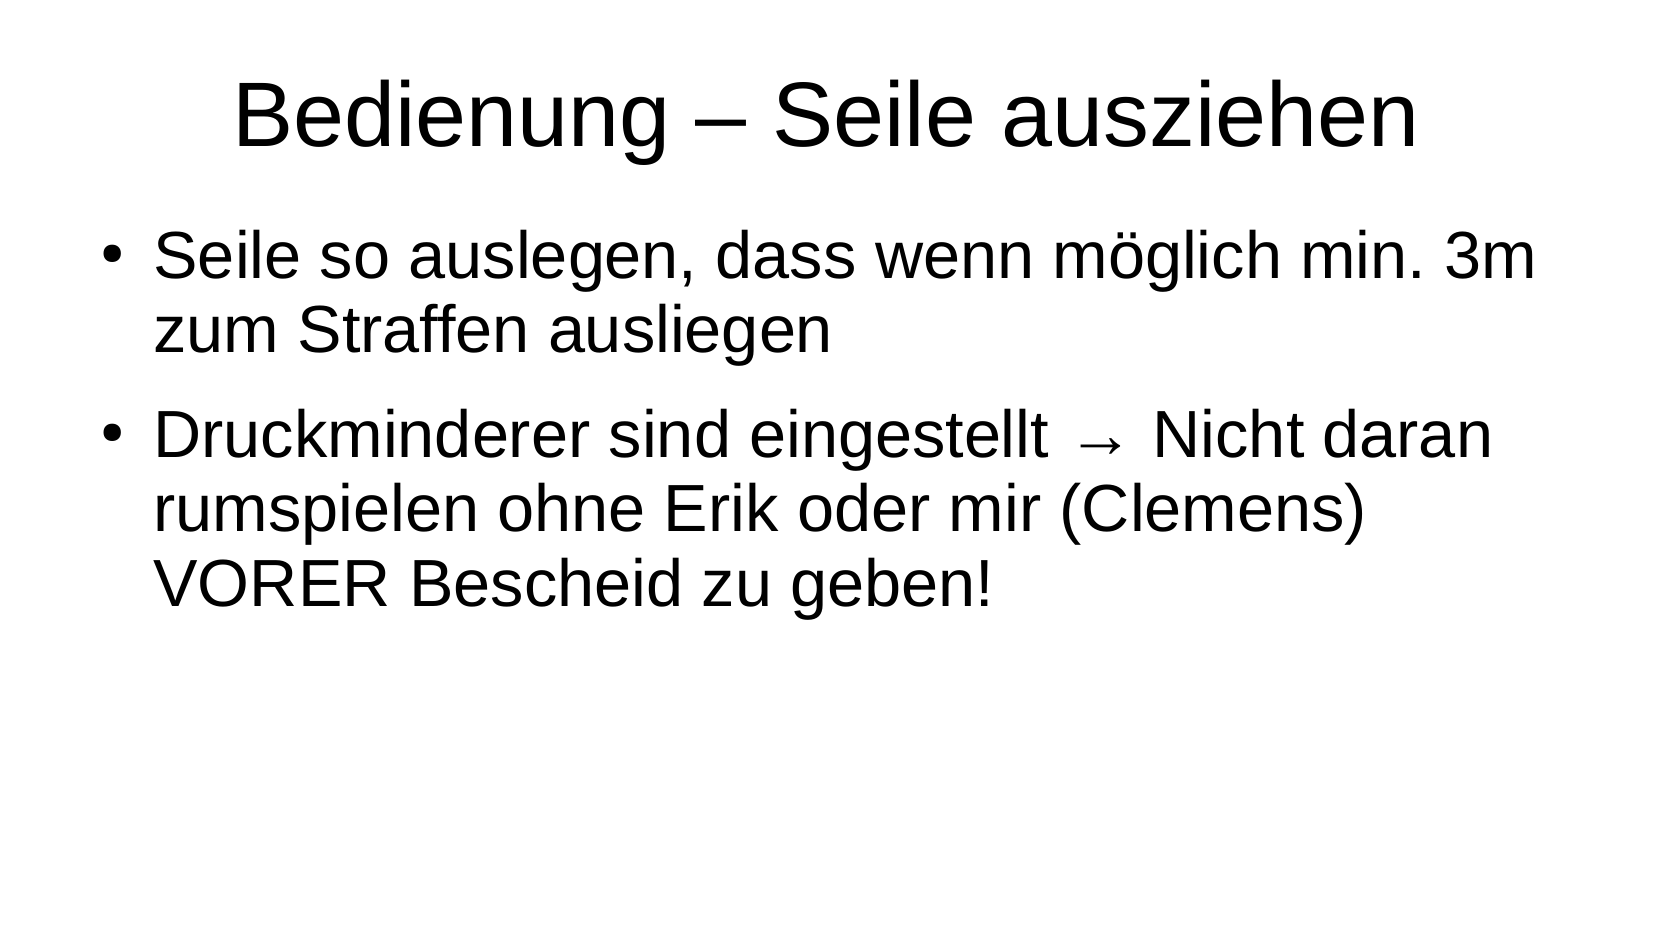

# Bedienung – Seile ausziehen
Seile so auslegen, dass wenn möglich min. 3m zum Straffen ausliegen
Druckminderer sind eingestellt → Nicht daran rumspielen ohne Erik oder mir (Clemens) VORER Bescheid zu geben!